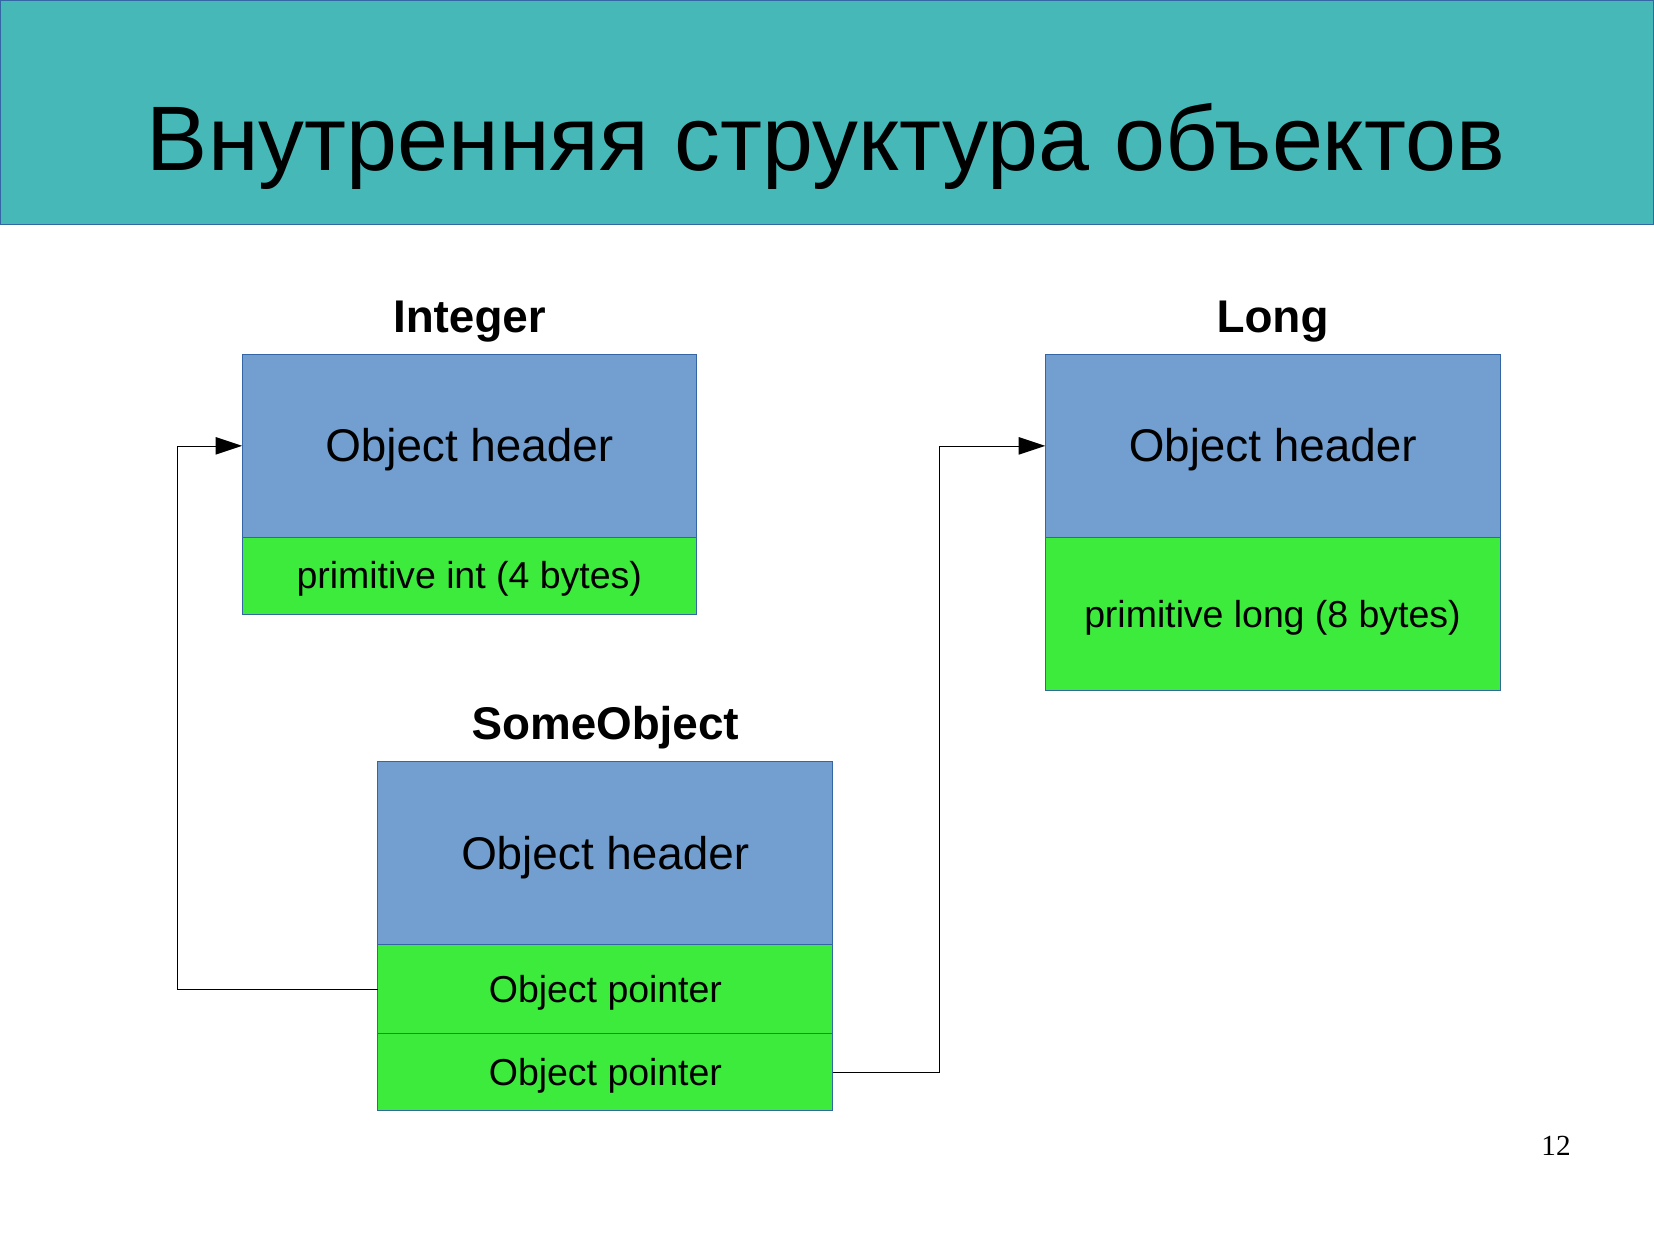

# Внутренняя структура объектов
Integer
Long
Object header
Object header
primitive int (4 bytes)
primitive long (8 bytes)
SomeObject
Object header
Object pointer
Object pointer
12